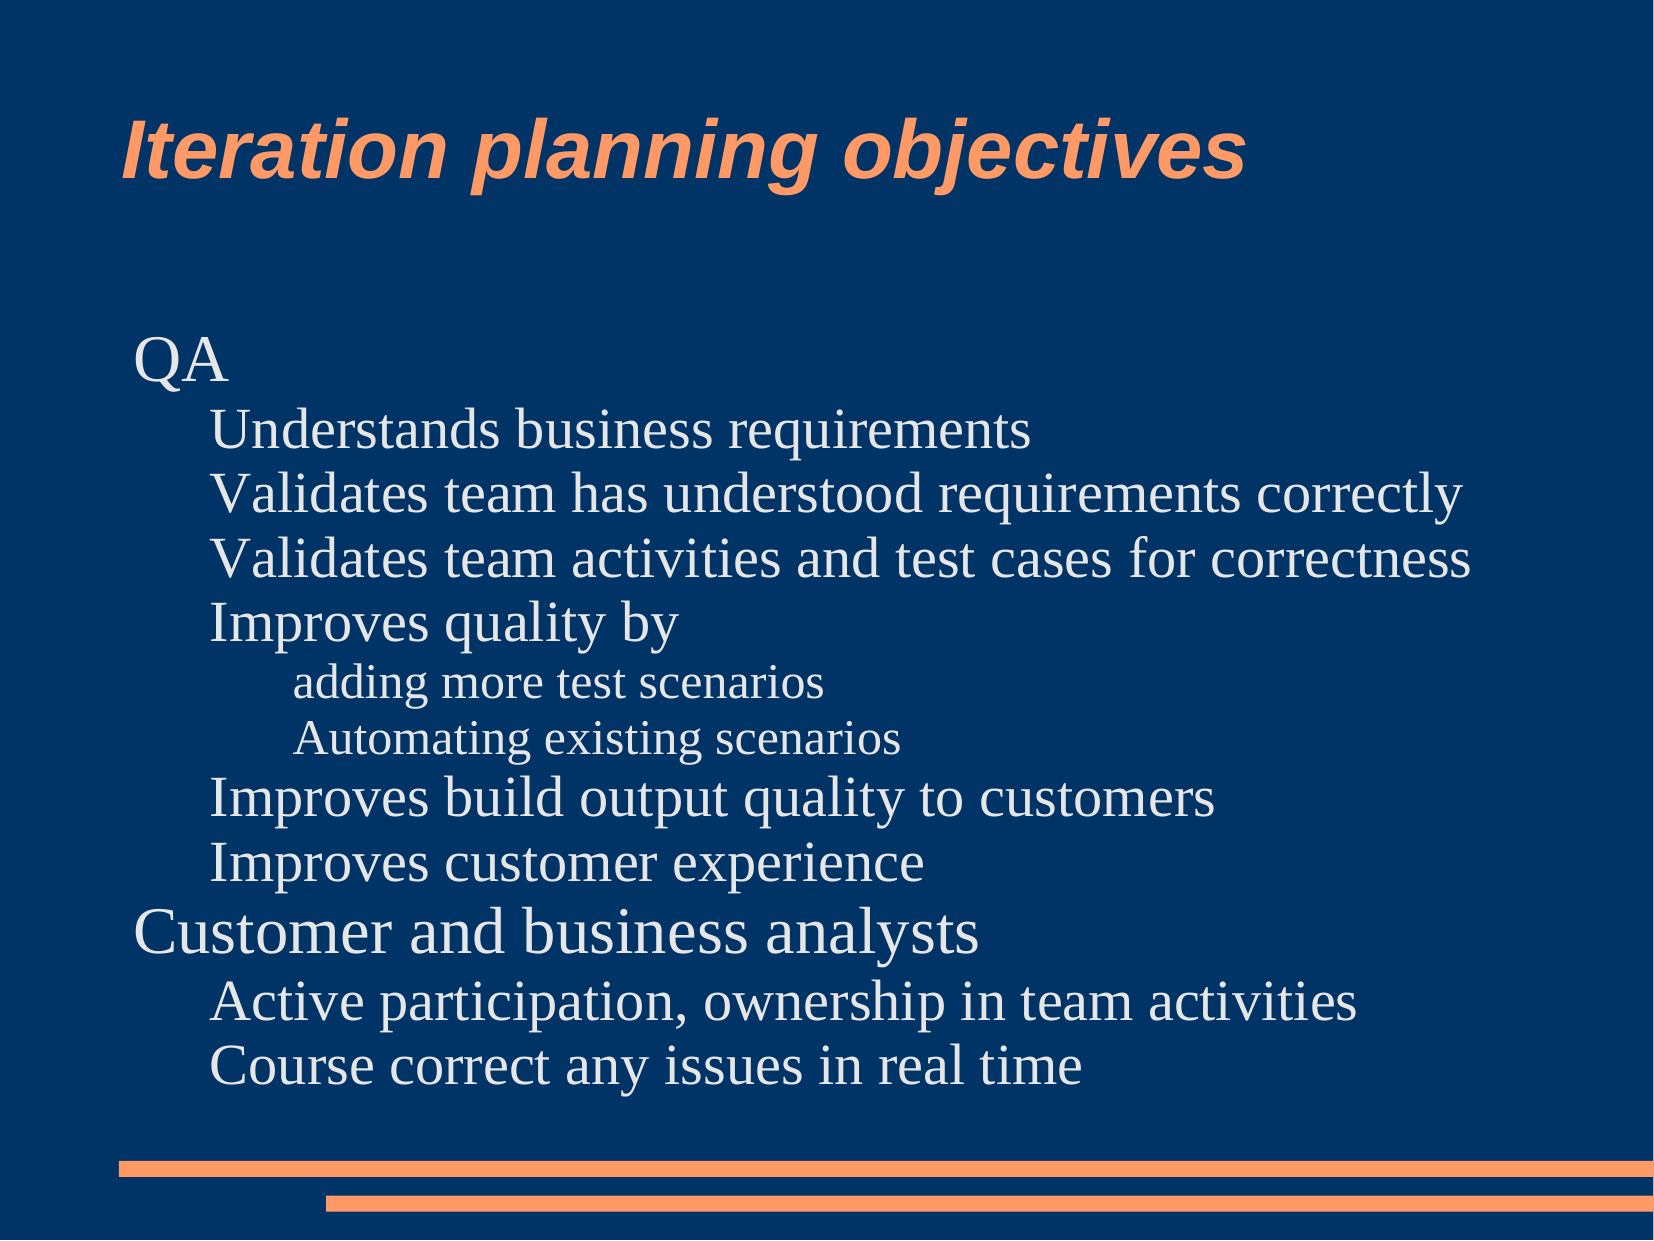

# Iteration planning objectives
QA
Understands business requirements
Validates team has understood requirements correctly
Validates team activities and test cases for correctness
Improves quality by
adding more test scenarios
Automating existing scenarios
Improves build output quality to customers
Improves customer experience
Customer and business analysts
Active participation, ownership in team activities
Course correct any issues in real time